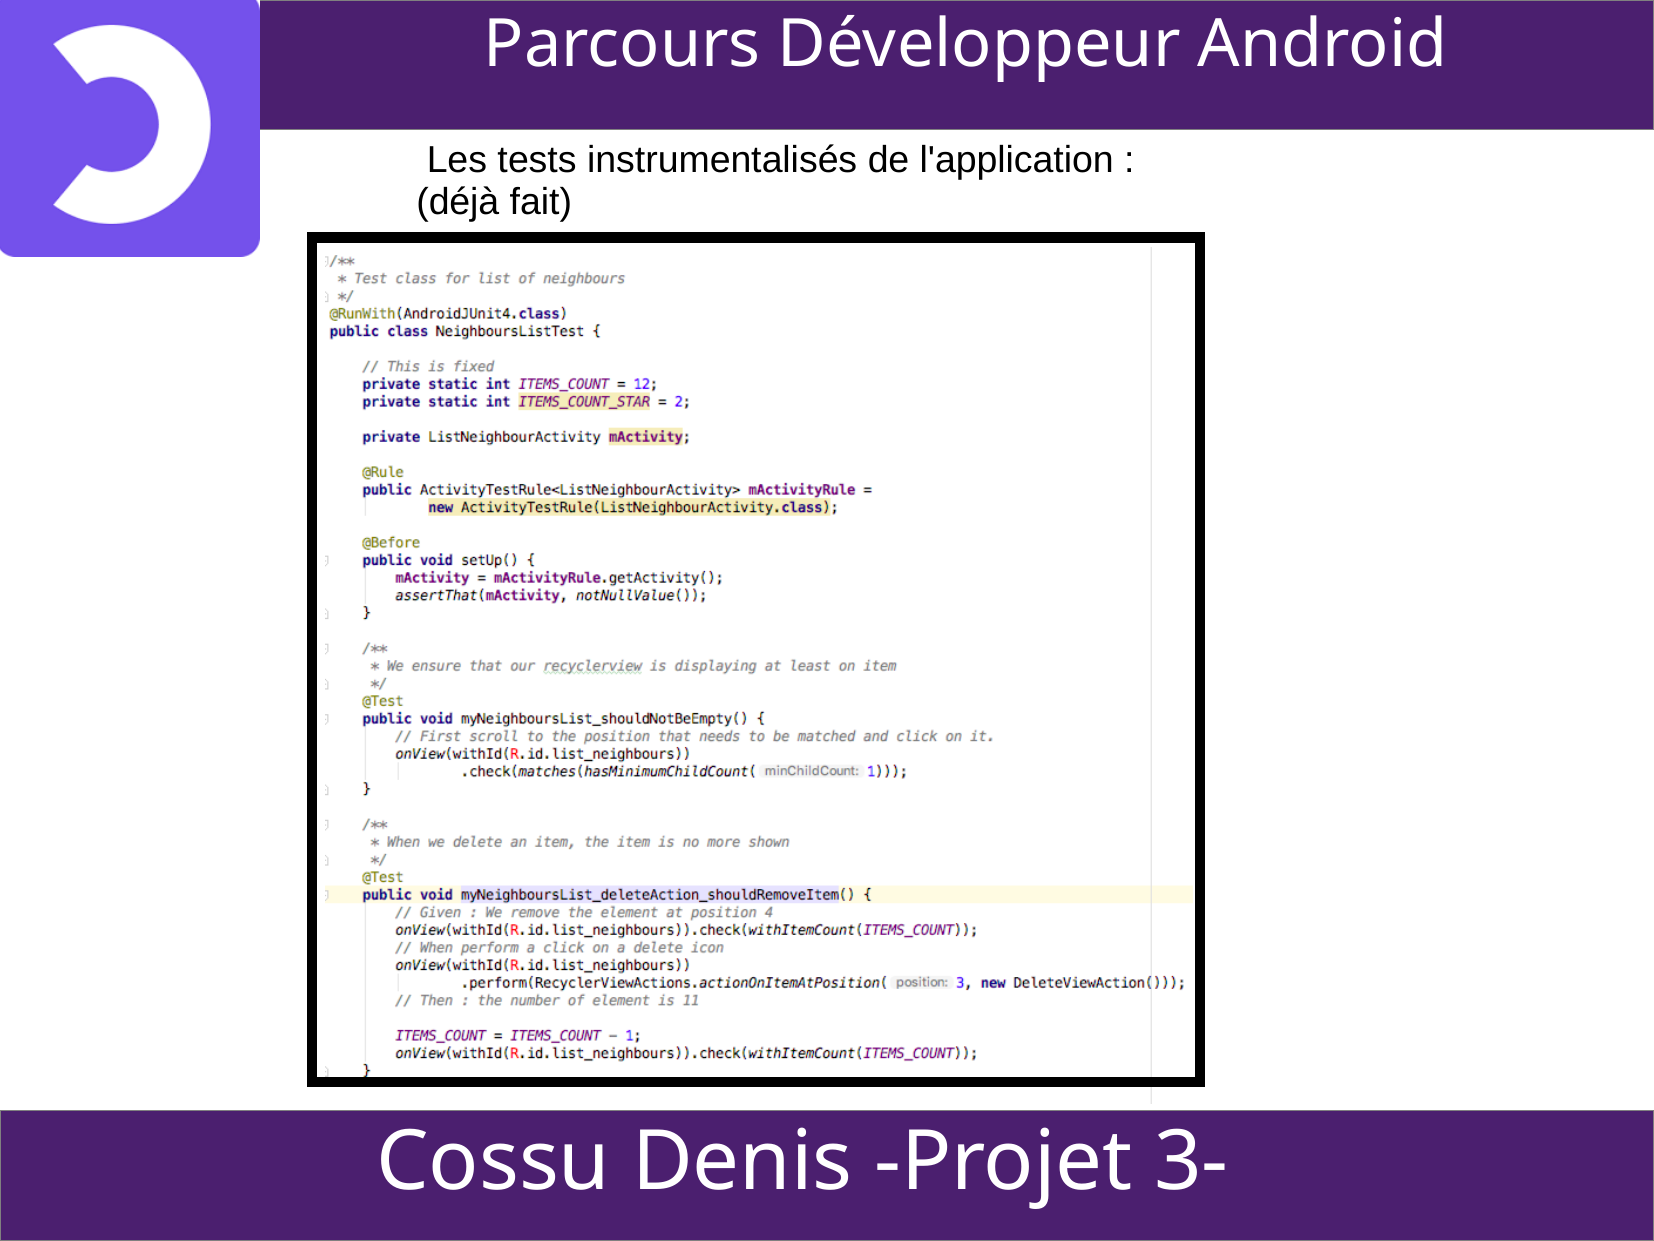

Les tests instrumentalisés de l'application : (déjà fait)